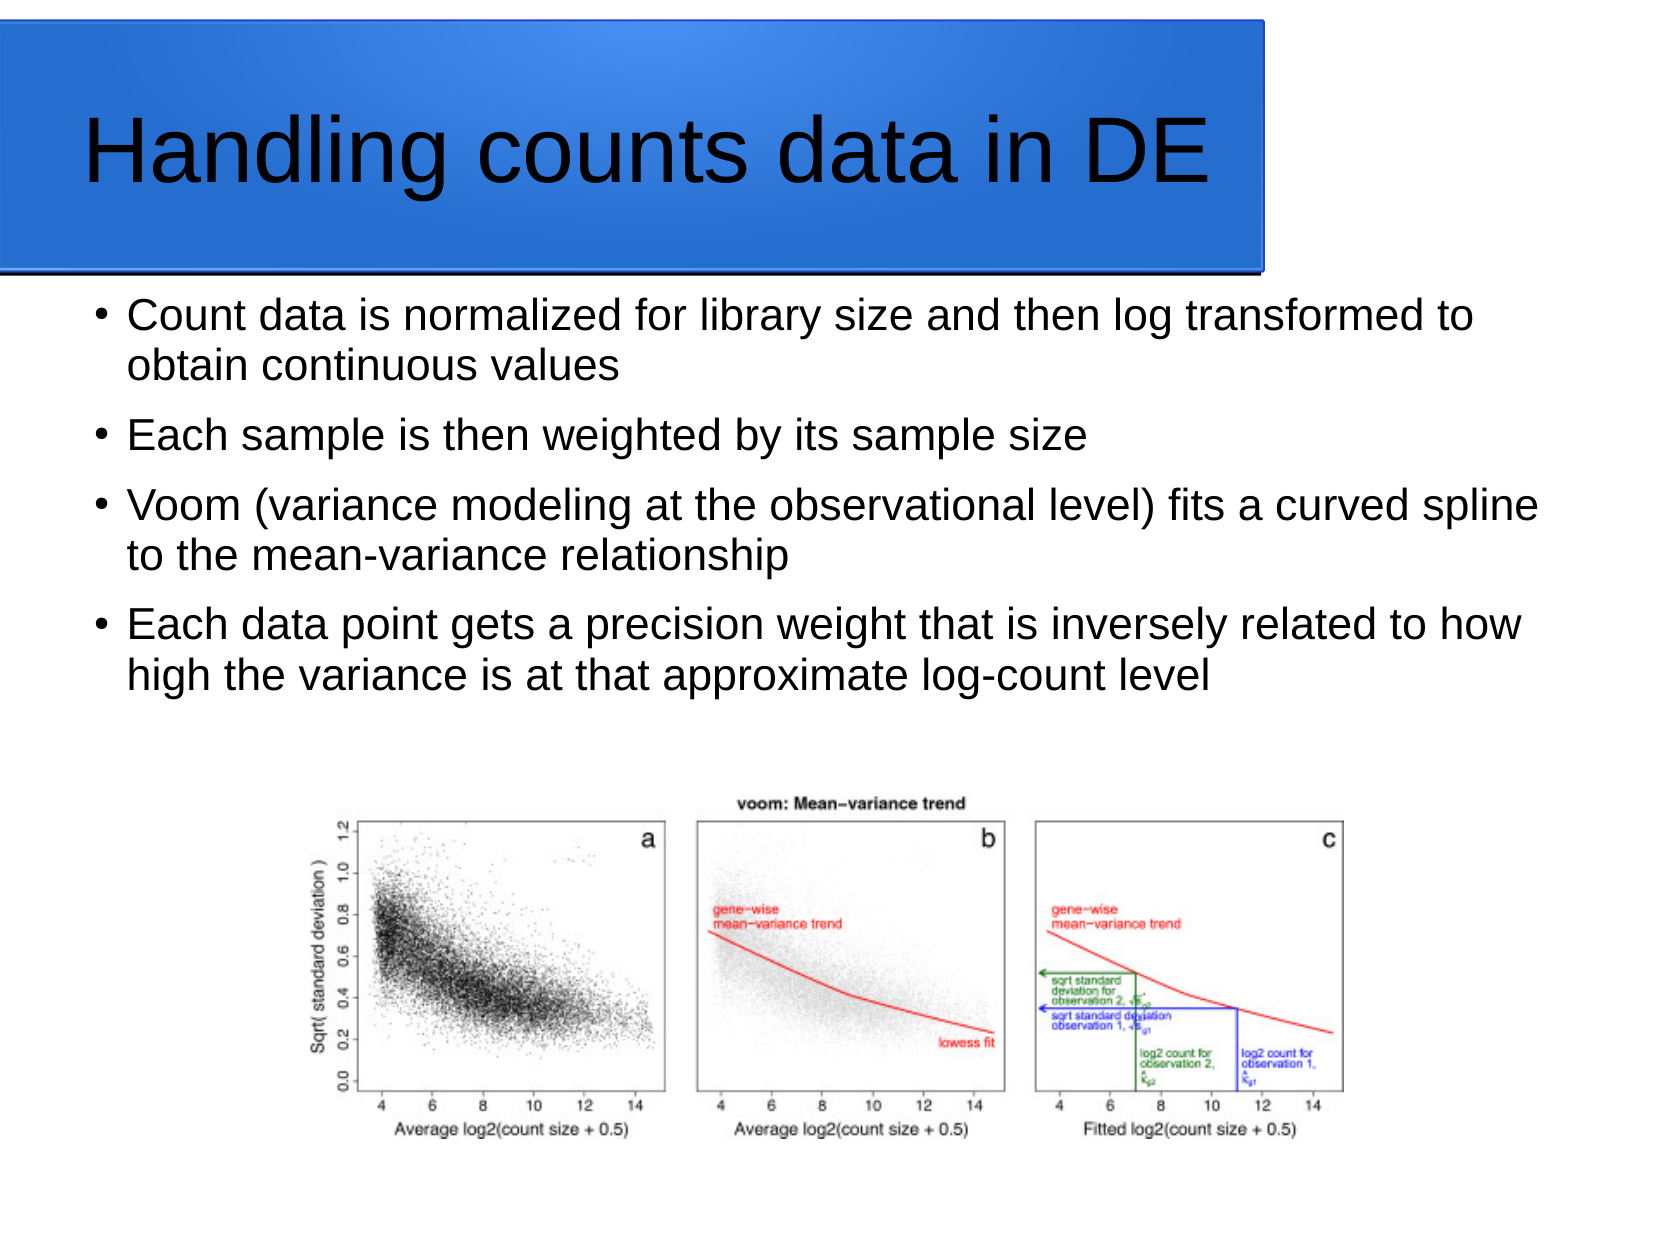

# Handling counts data in DE
Count data is normalized for library size and then log transformed to obtain continuous values
Each sample is then weighted by its sample size
Voom (variance modeling at the observational level) fits a curved spline to the mean-variance relationship
Each data point gets a precision weight that is inversely related to how high the variance is at that approximate log-count level